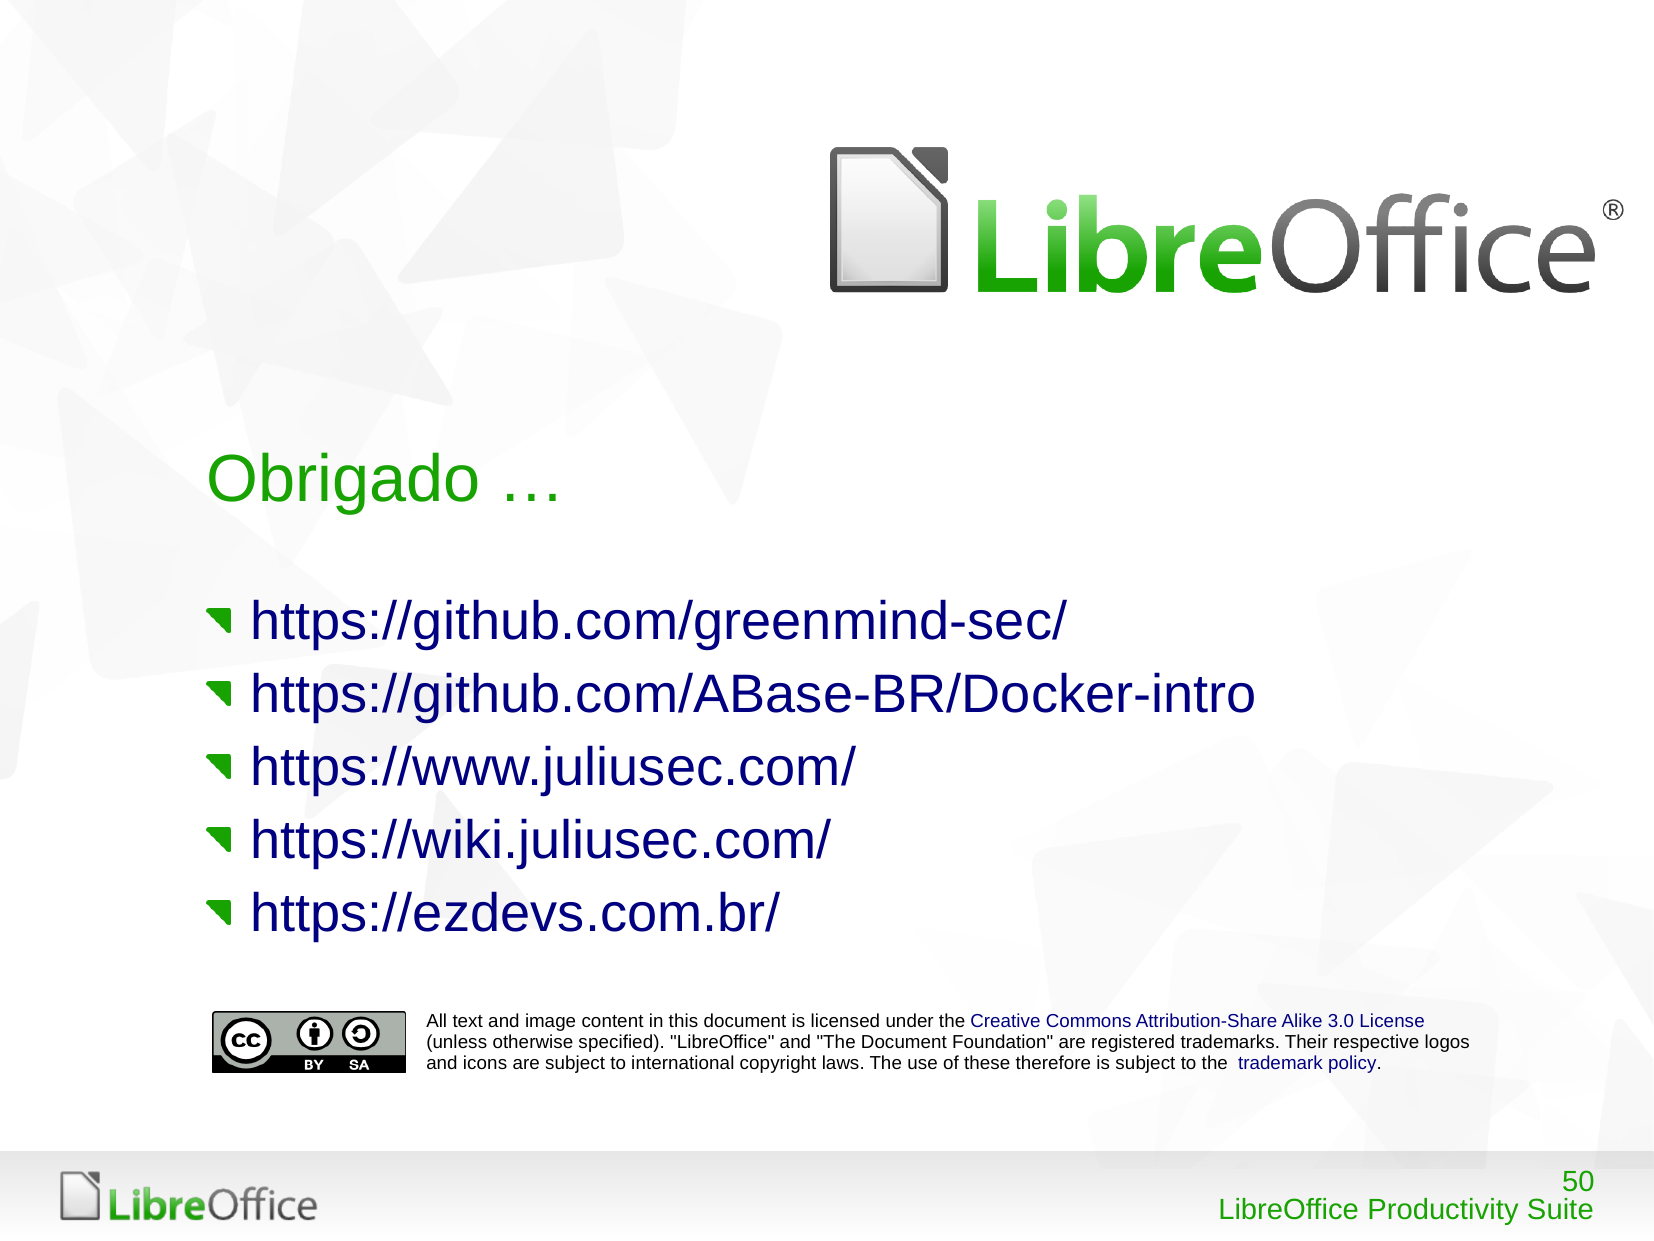

# Obrigado …
https://github.com/greenmind-sec/
https://github.com/ABase-BR/Docker-intro
https://www.juliusec.com/
https://wiki.juliusec.com/
https://ezdevs.com.br/
50
LibreOffice Productivity Suite